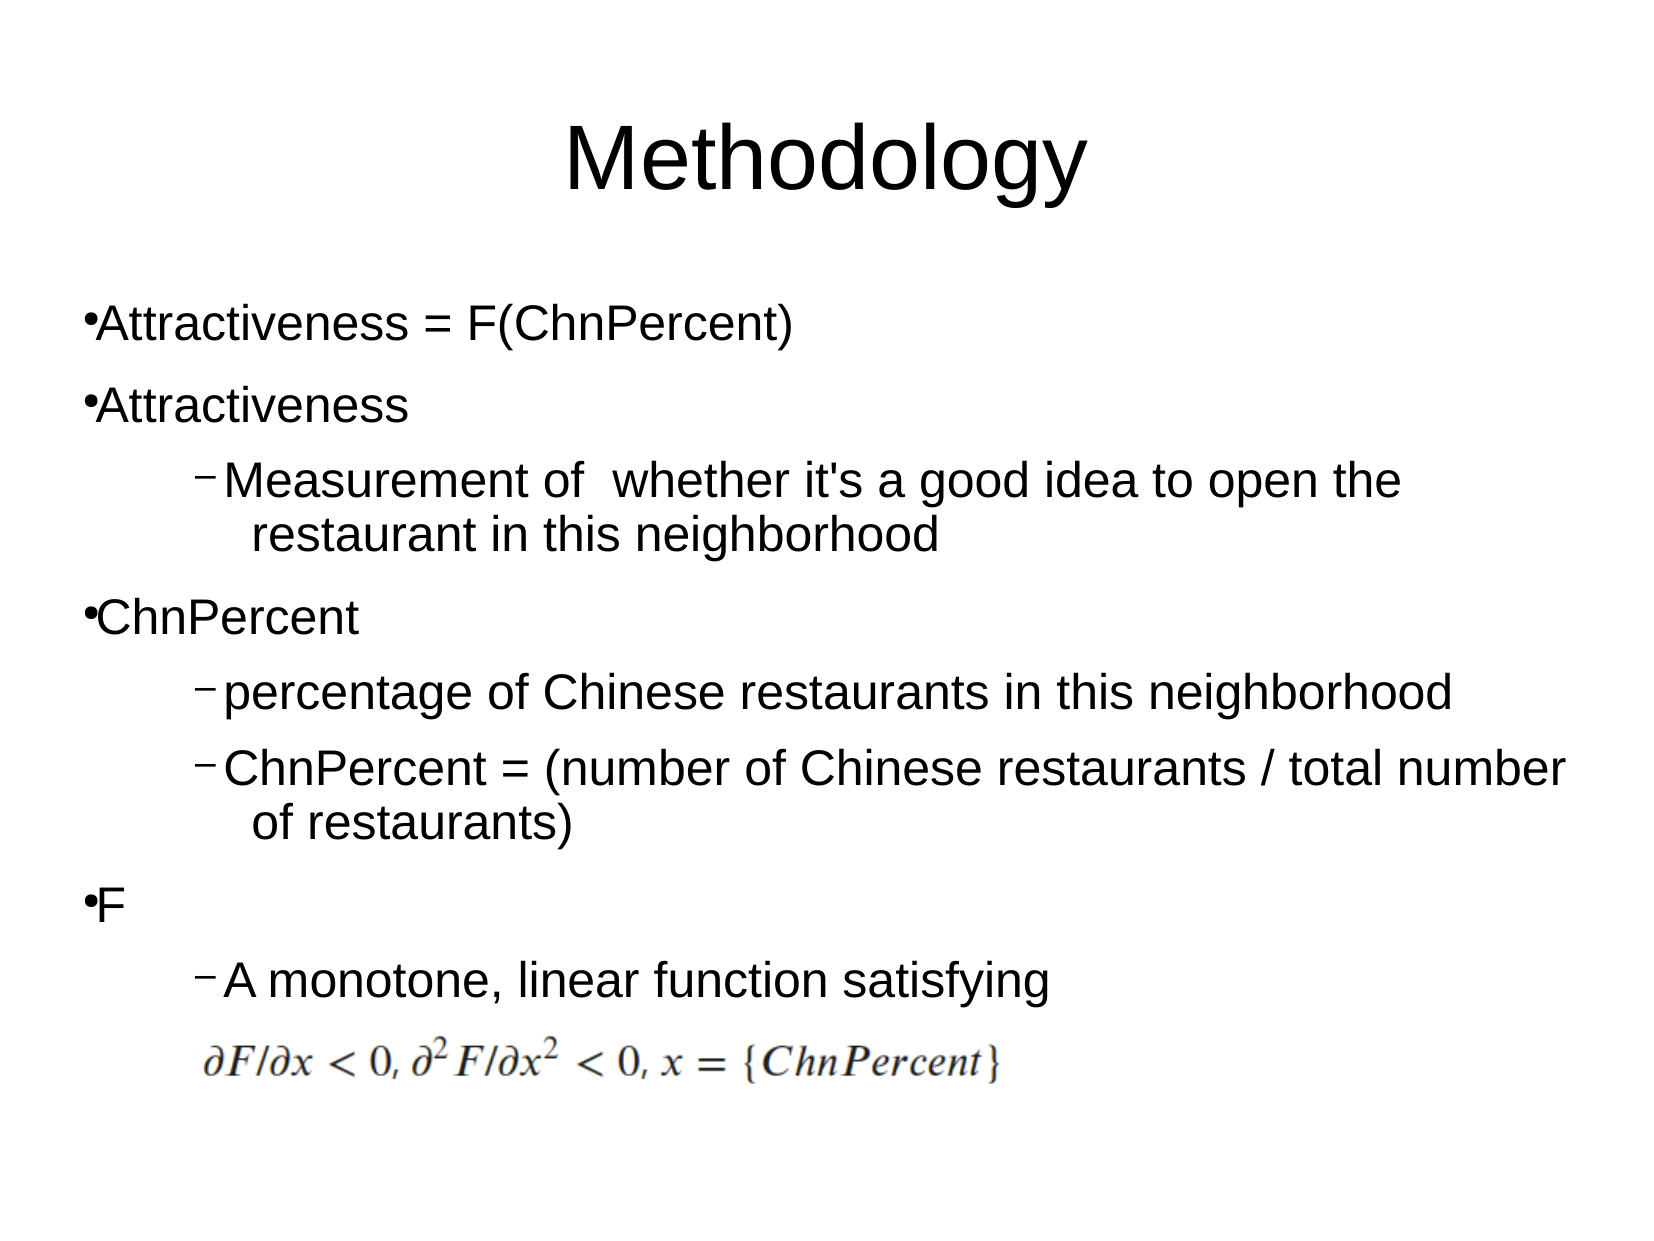

# Methodology
Attractiveness = F(ChnPercent)
Attractiveness
Measurement of whether it's a good idea to open the restaurant in this neighborhood
ChnPercent
percentage of Chinese restaurants in this neighborhood
ChnPercent = (number of Chinese restaurants / total number of restaurants)
F
A monotone, linear function satisfying